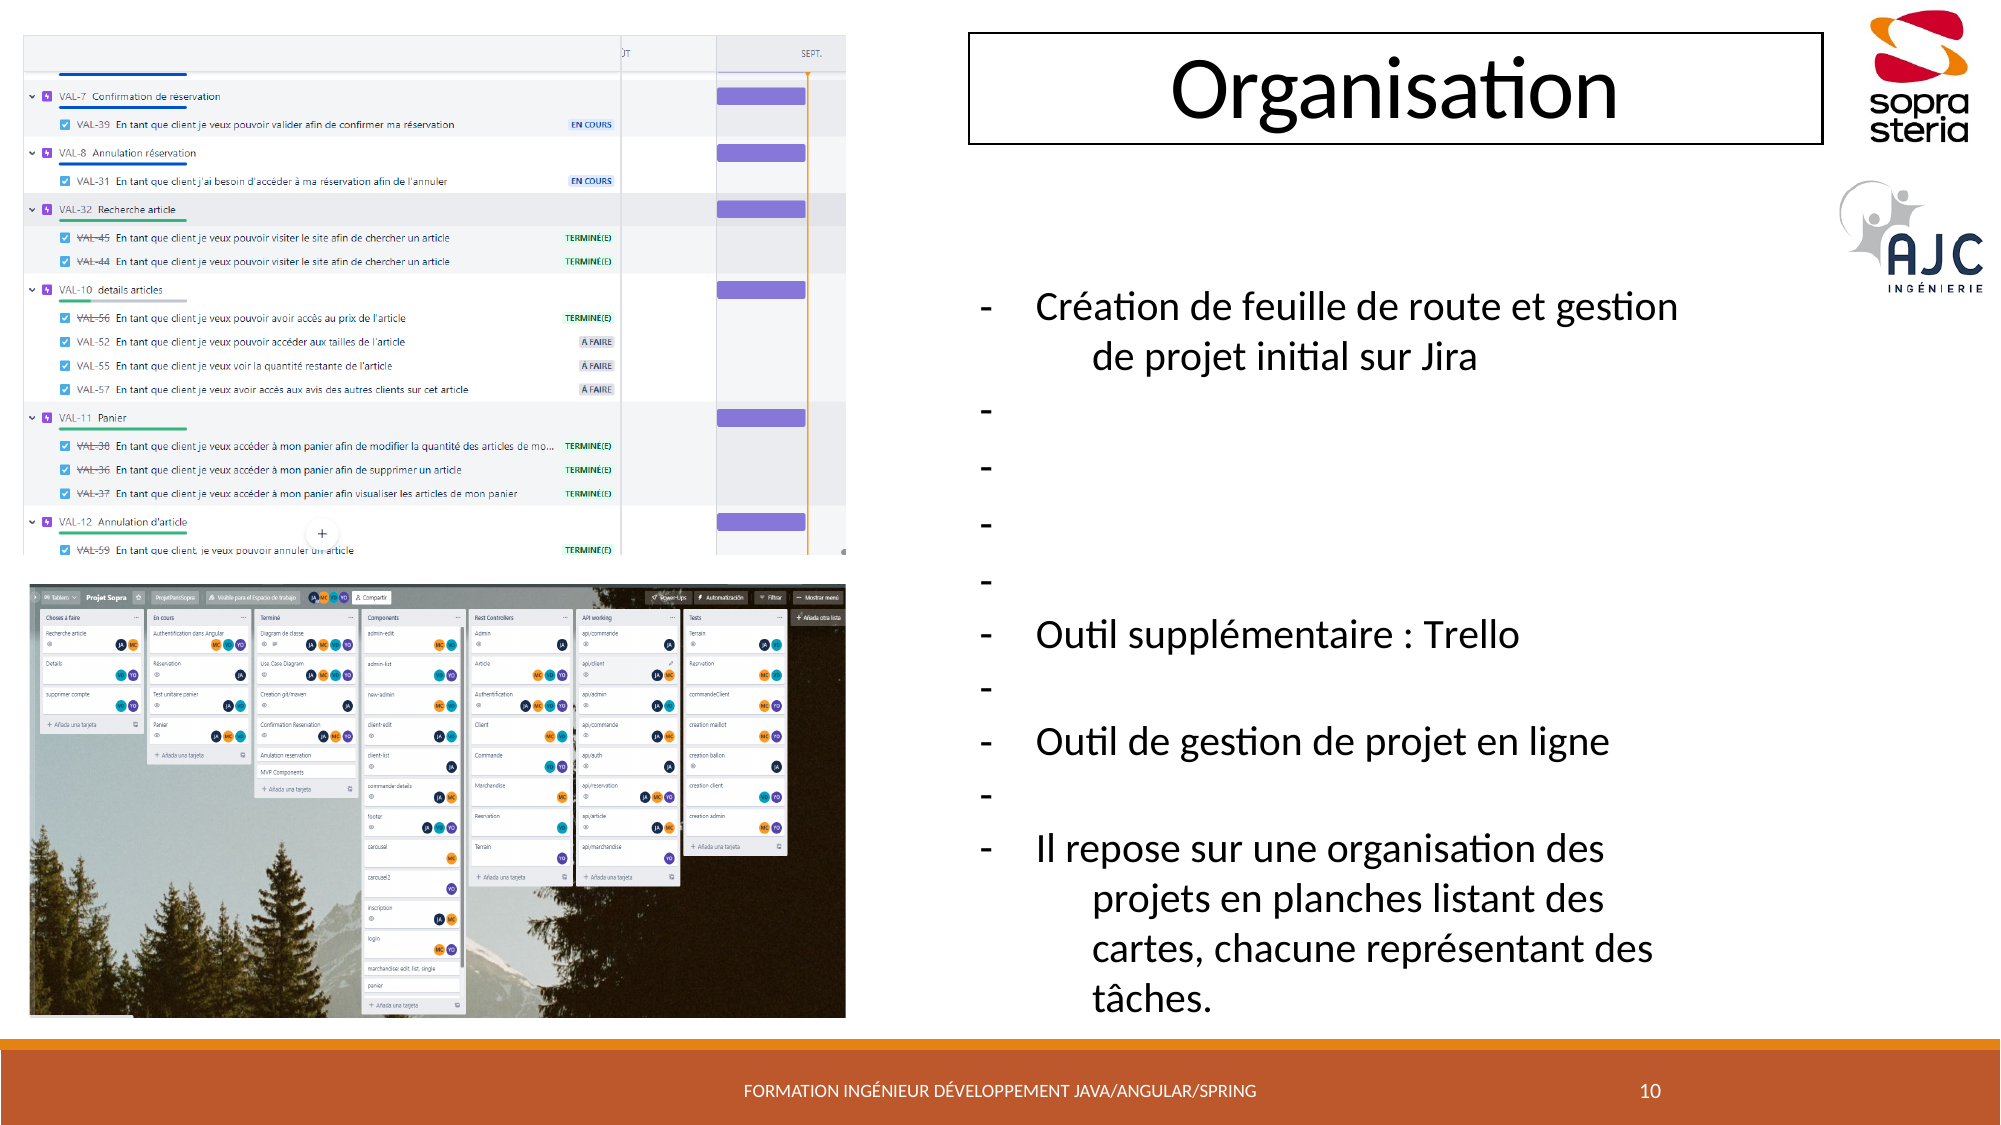

# Organisation
Création de feuille de route et gestion de projet initial sur Jira
Outil supplémentaire : Trello
Outil de gestion de projet en ligne
Il repose sur une organisation des projets en planches listant des cartes, chacune représentant des tâches.
Formation Ingénieur Développement JAVA/ANGULAR/SPRING